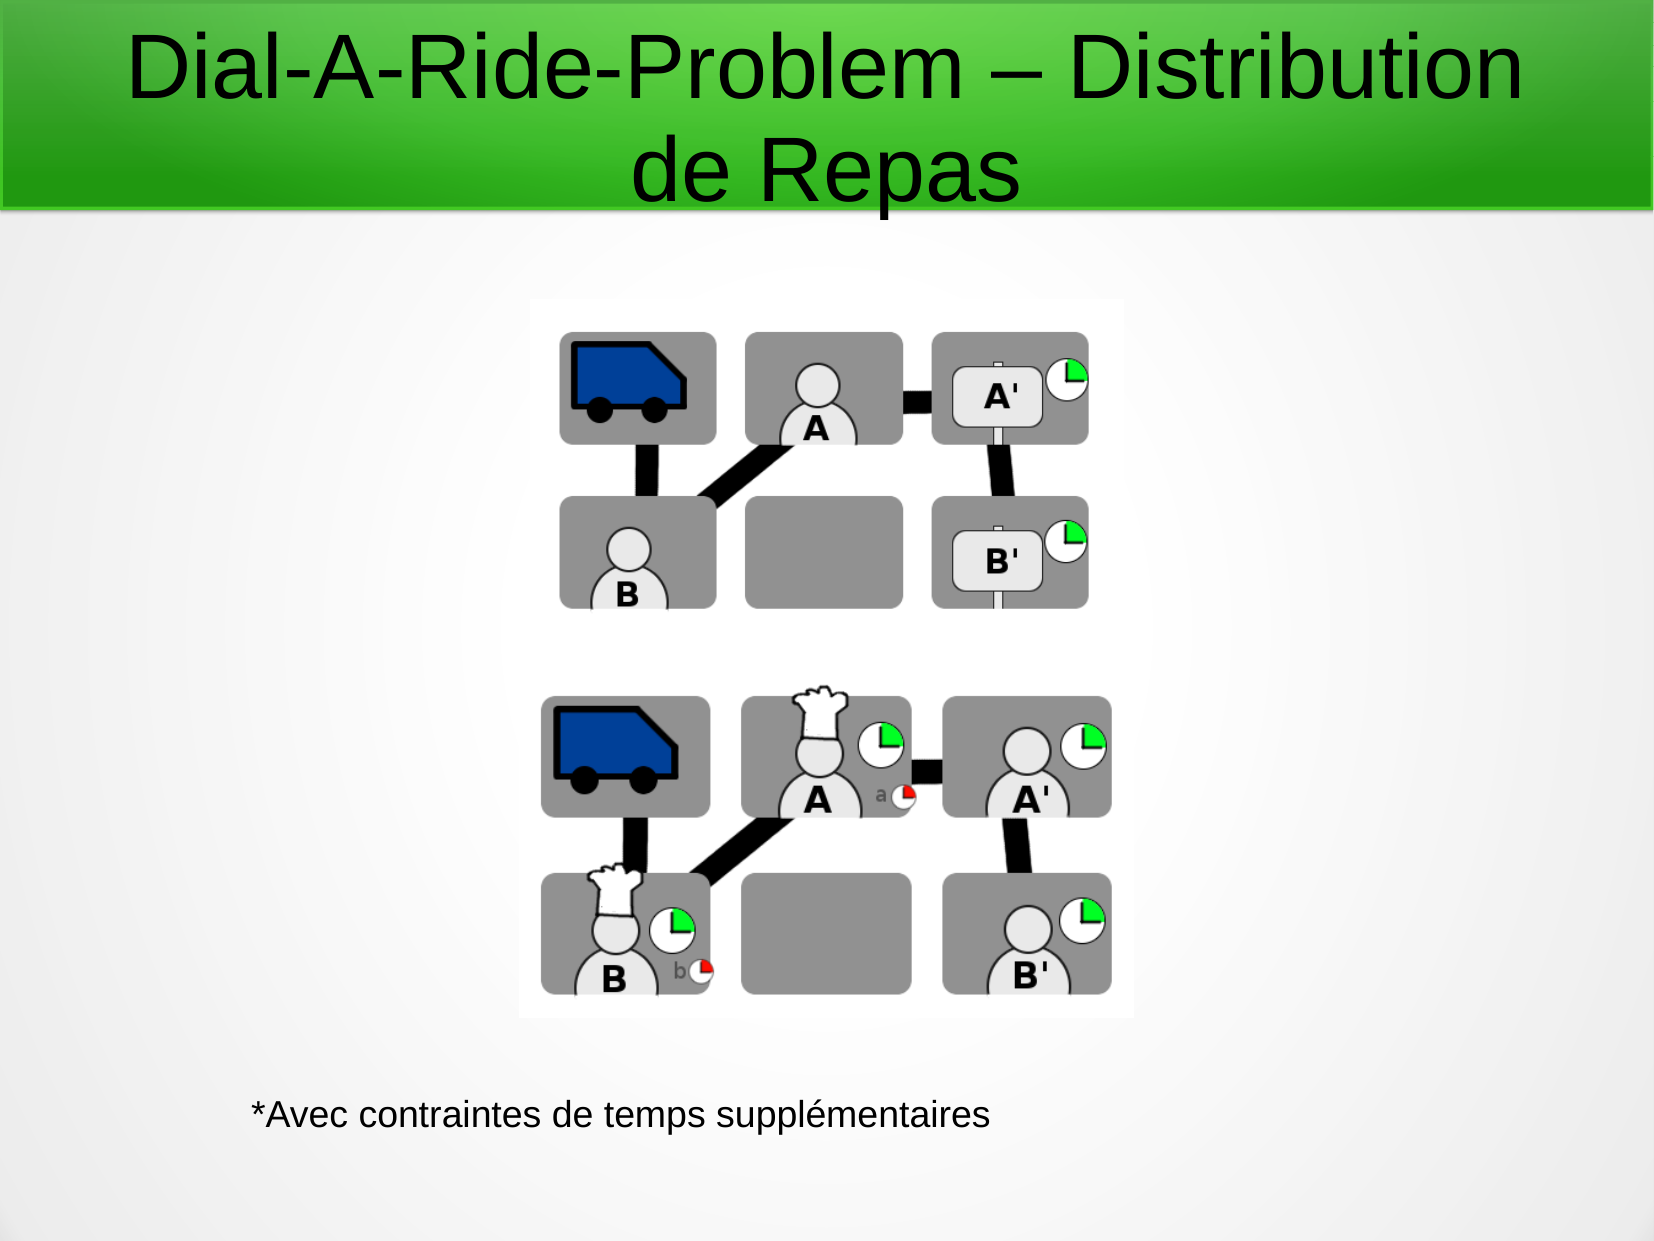

# Dial-A-Ride-Problem – Distribution de Repas
*Avec contraintes de temps supplémentaires